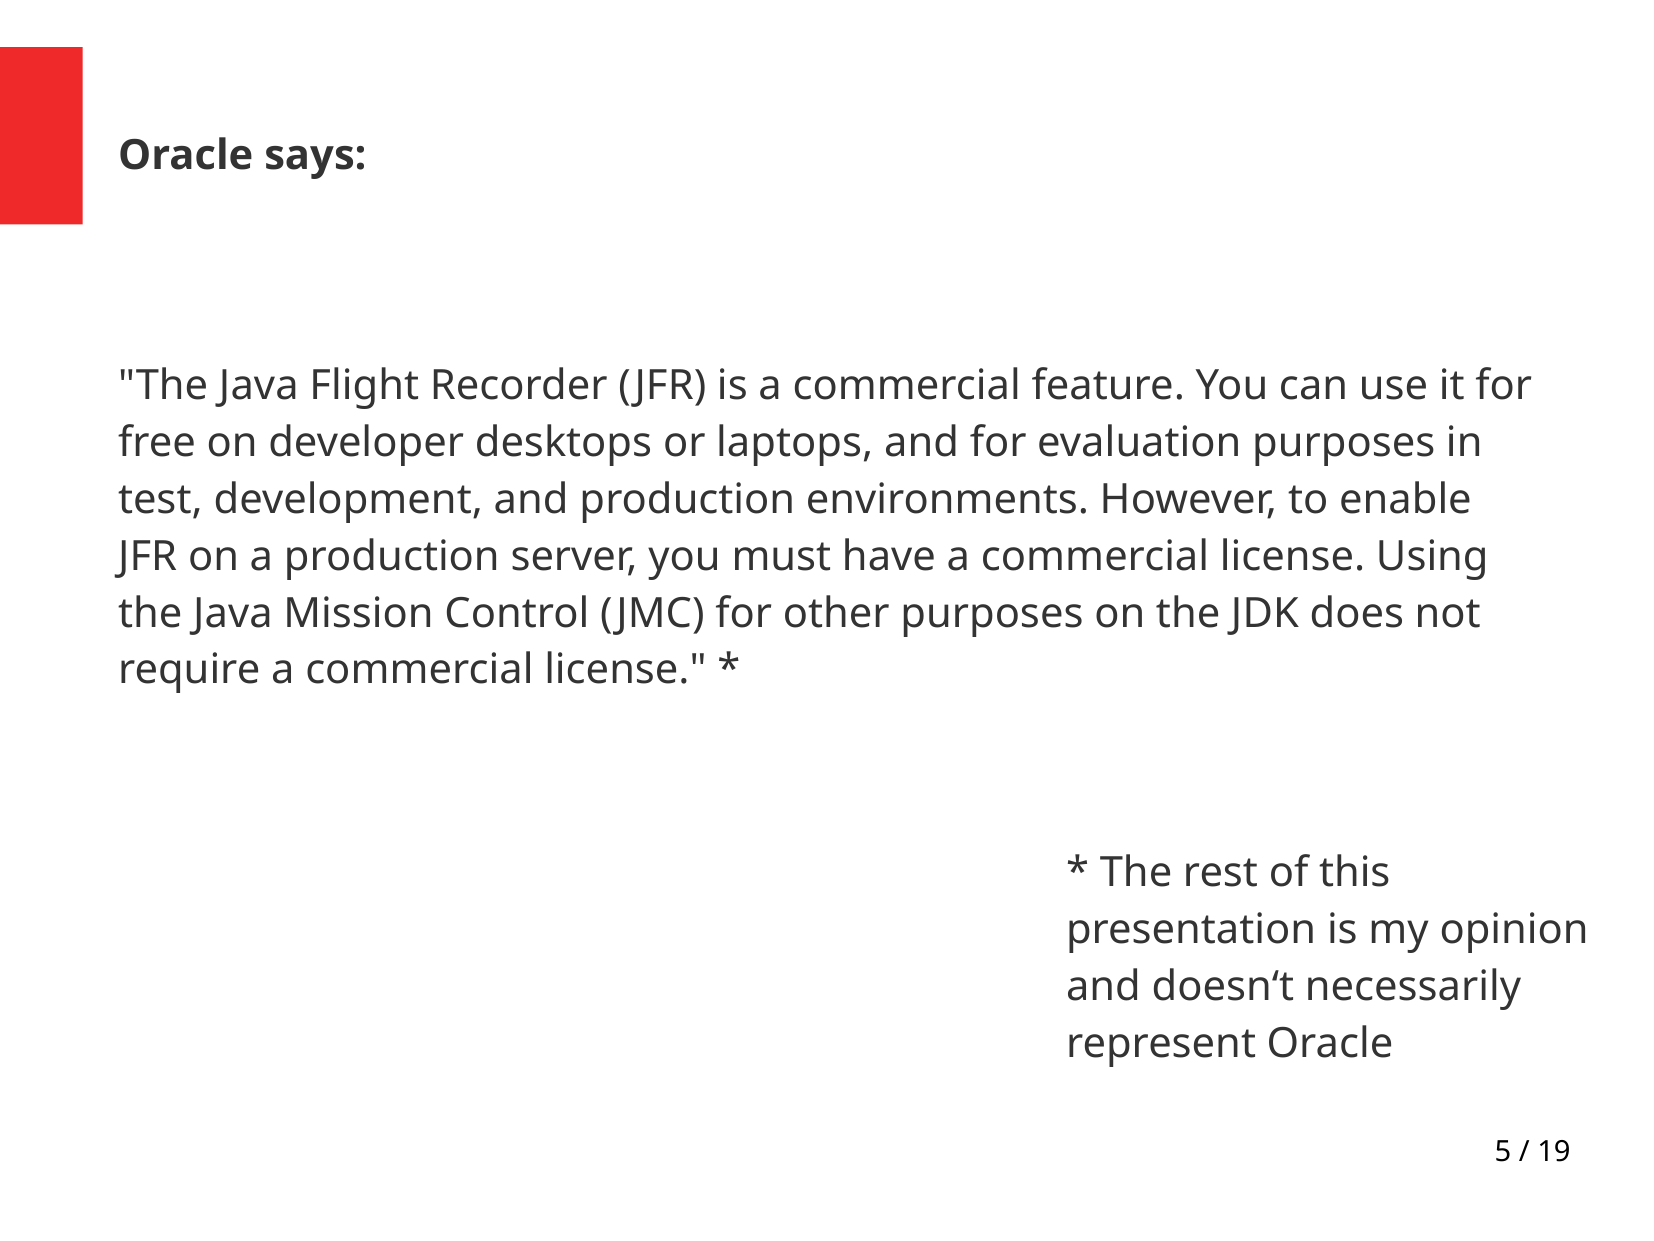

# Oracle says:
"The Java Flight Recorder (JFR) is a commercial feature. You can use it for free on developer desktops or laptops, and for evaluation purposes in test, development, and production environments. However, to enable JFR on a production server, you must have a commercial license. Using the Java Mission Control (JMC) for other purposes on the JDK does not require a commercial license." *
* The rest of this presentation is my opinion and doesn‘t necessarily represent Oracle
5